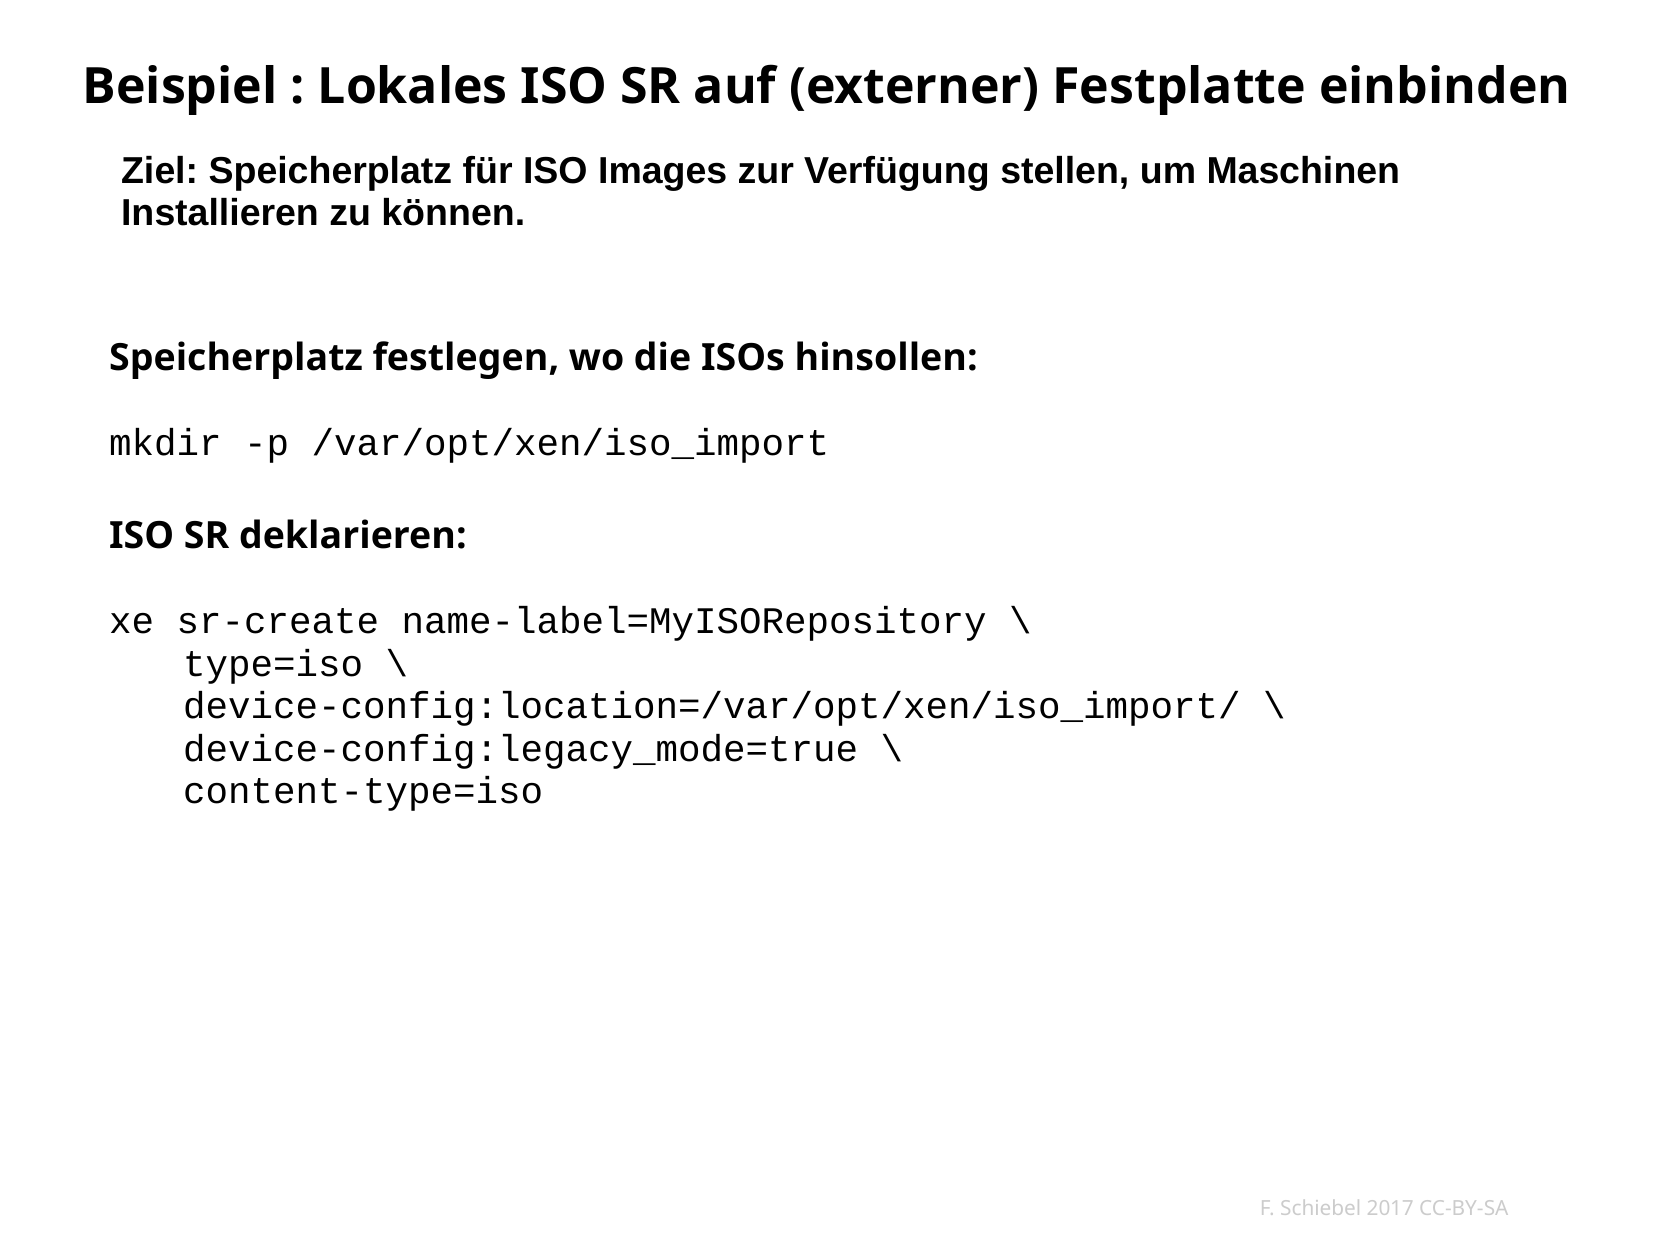

# Beispiel : Lokales ISO SR auf (externer) Festplatte einbinden
Ziel: Speicherplatz für ISO Images zur Verfügung stellen, um Maschinen
Installieren zu können.
Speicherplatz festlegen, wo die ISOs hinsollen:
mkdir -p /var/opt/xen/iso_import
ISO SR deklarieren:
xe sr-create name-label=MyISORepository \
	type=iso \
	device-config:location=/var/opt/xen/iso_import/ \
	device-config:legacy_mode=true \
	content-type=iso